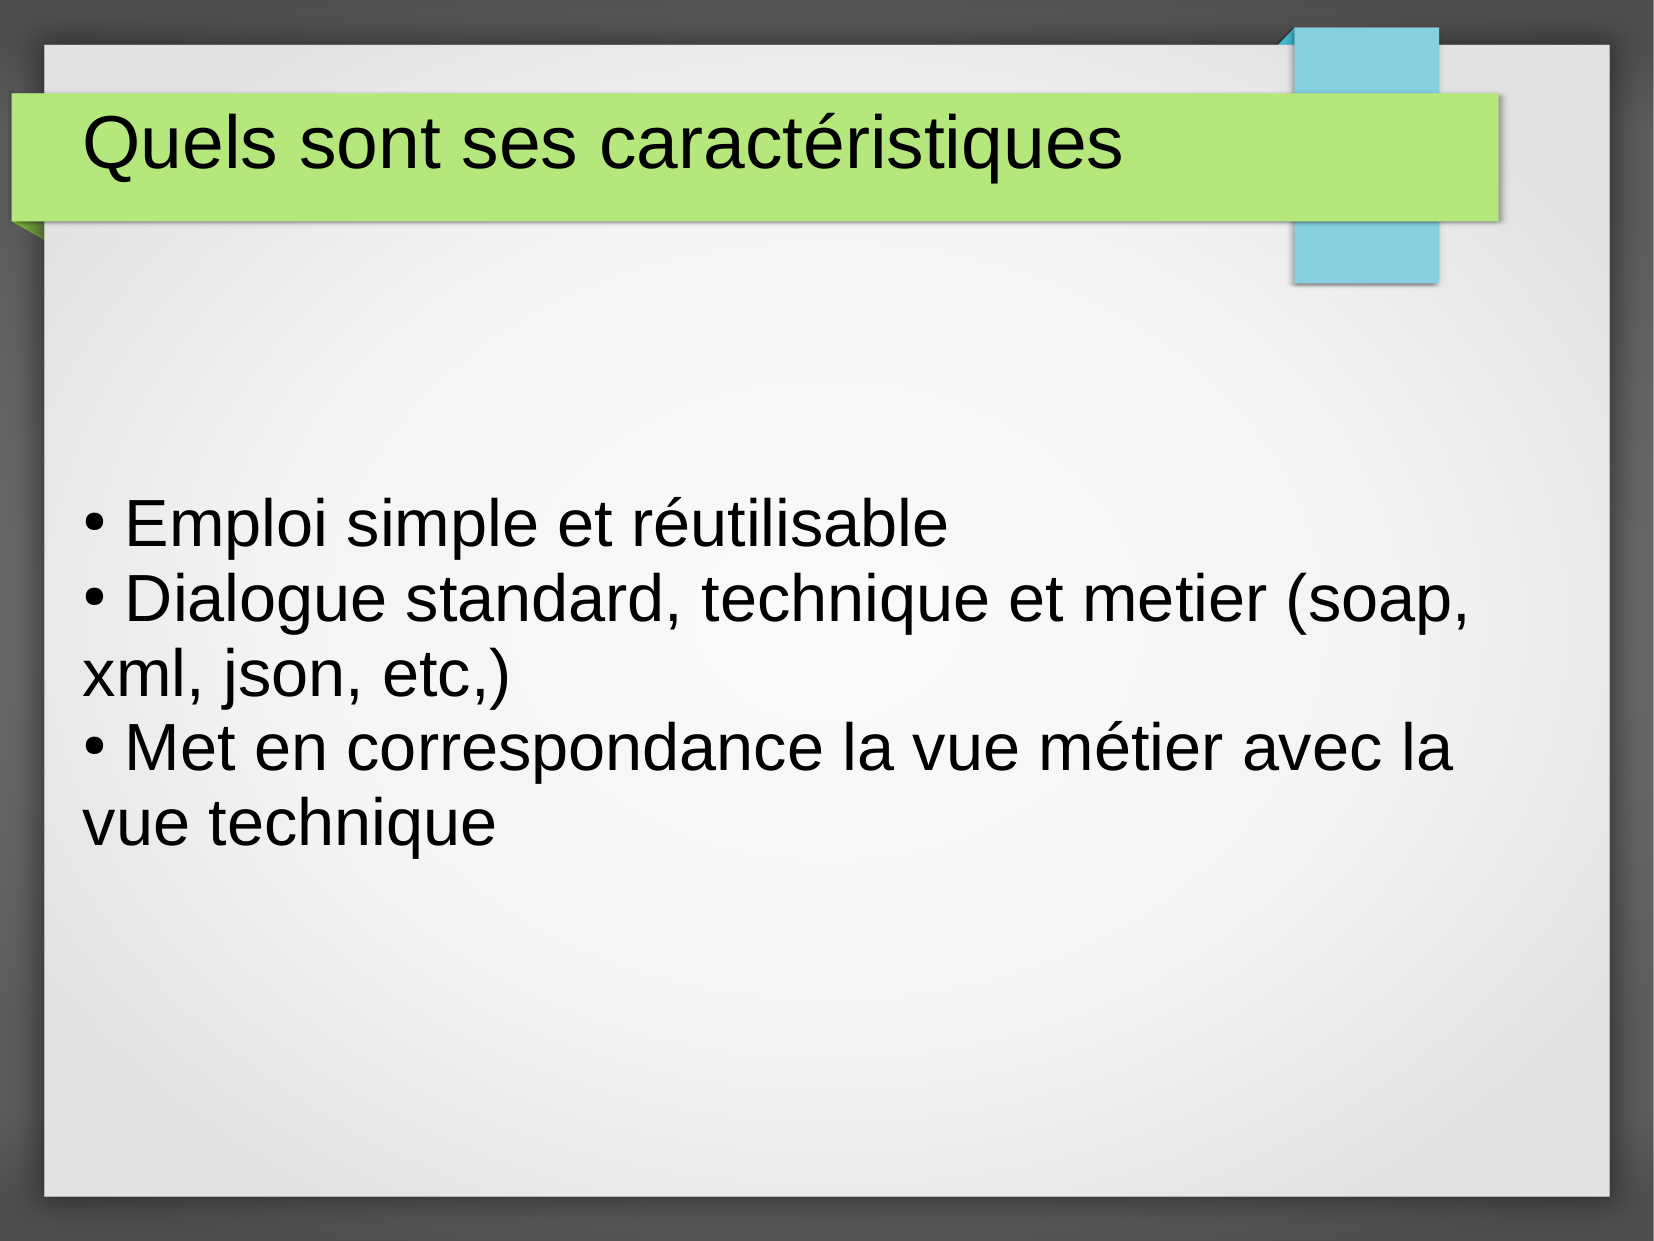

# Quels sont ses caractéristiques
 Emploi simple et réutilisable
 Dialogue standard, technique et metier (soap, xml, json, etc,)
 Met en correspondance la vue métier avec la vue technique